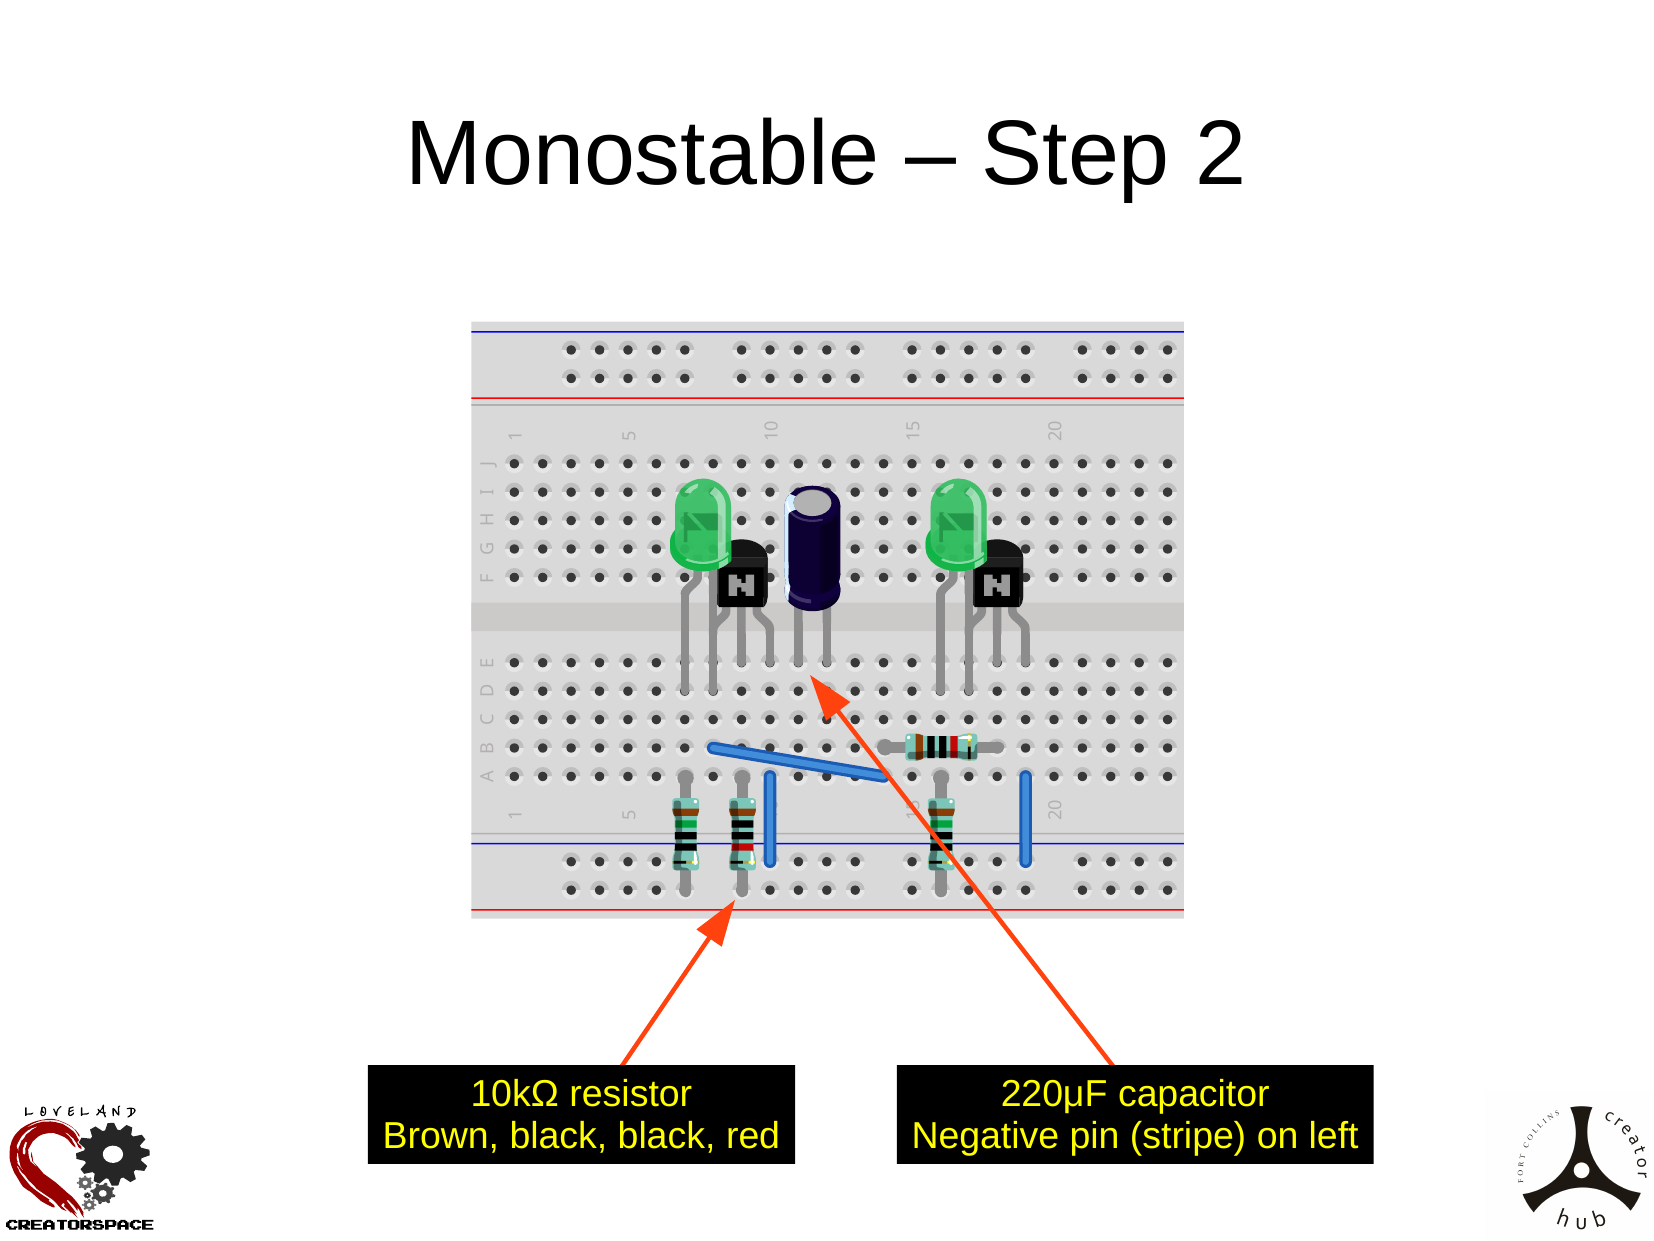

# Monostable – Step 2
10kΩ resistor
Brown, black, black, red
220μF capacitor
Negative pin (stripe) on left